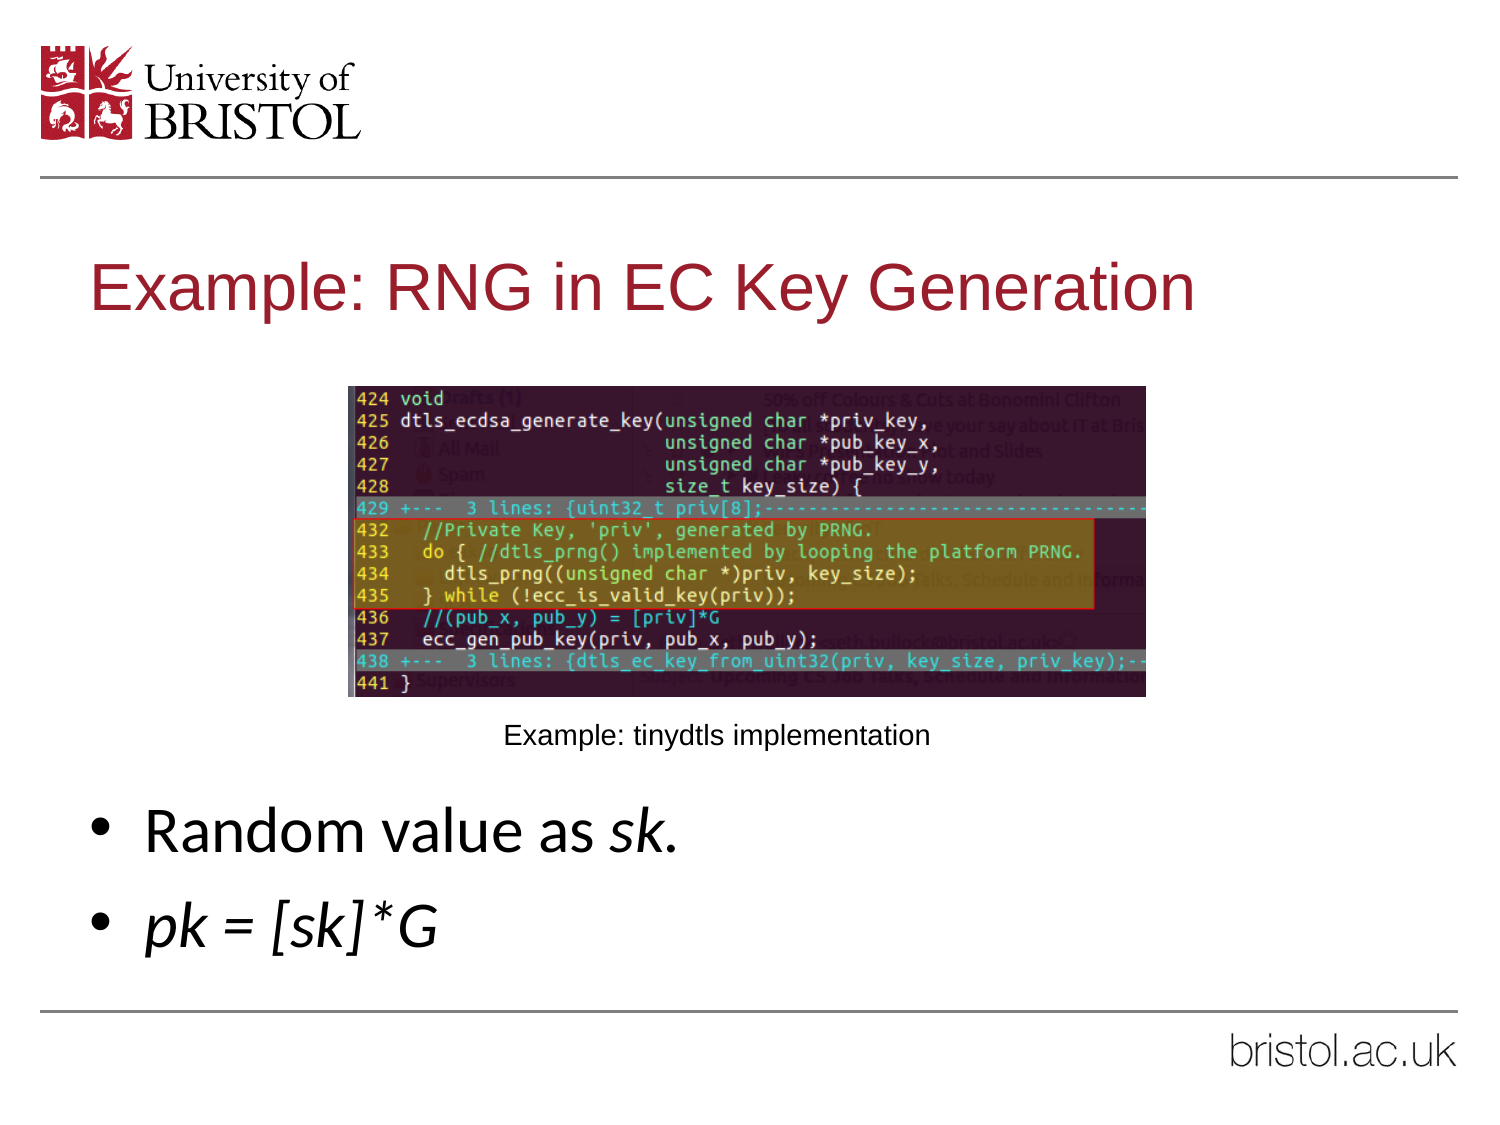

# Example: RNG in EC Key Generation
Example: tinydtls implementation
Random value as sk.
pk = [sk]*G